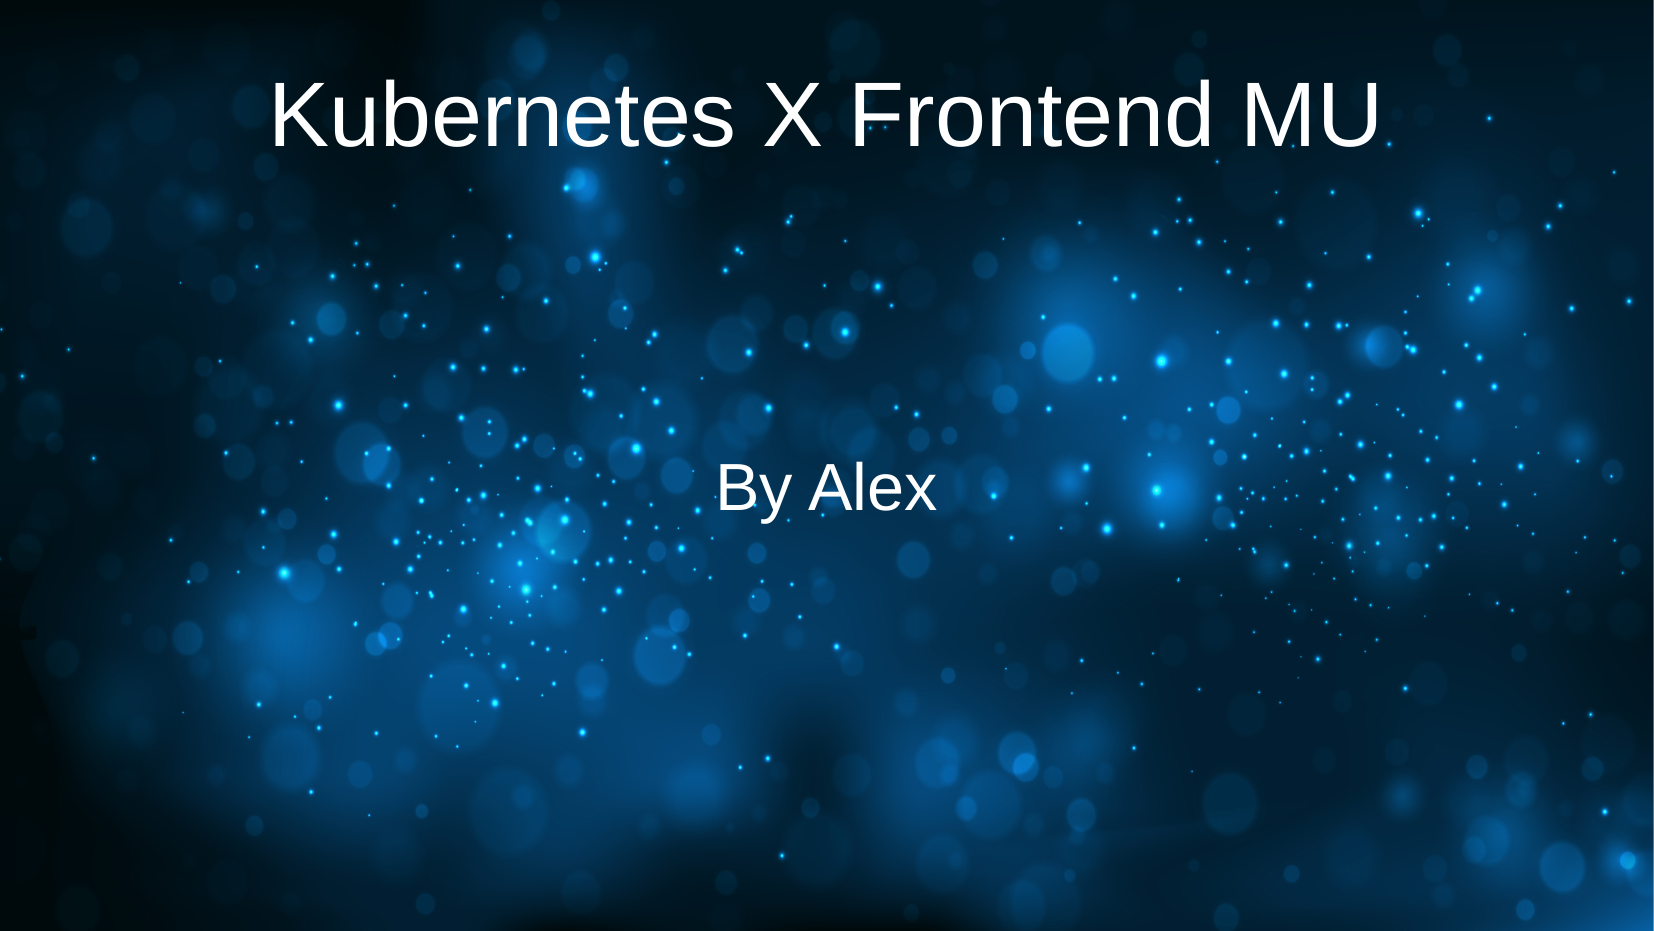

# Kubernetes X Frontend MU
By Alex